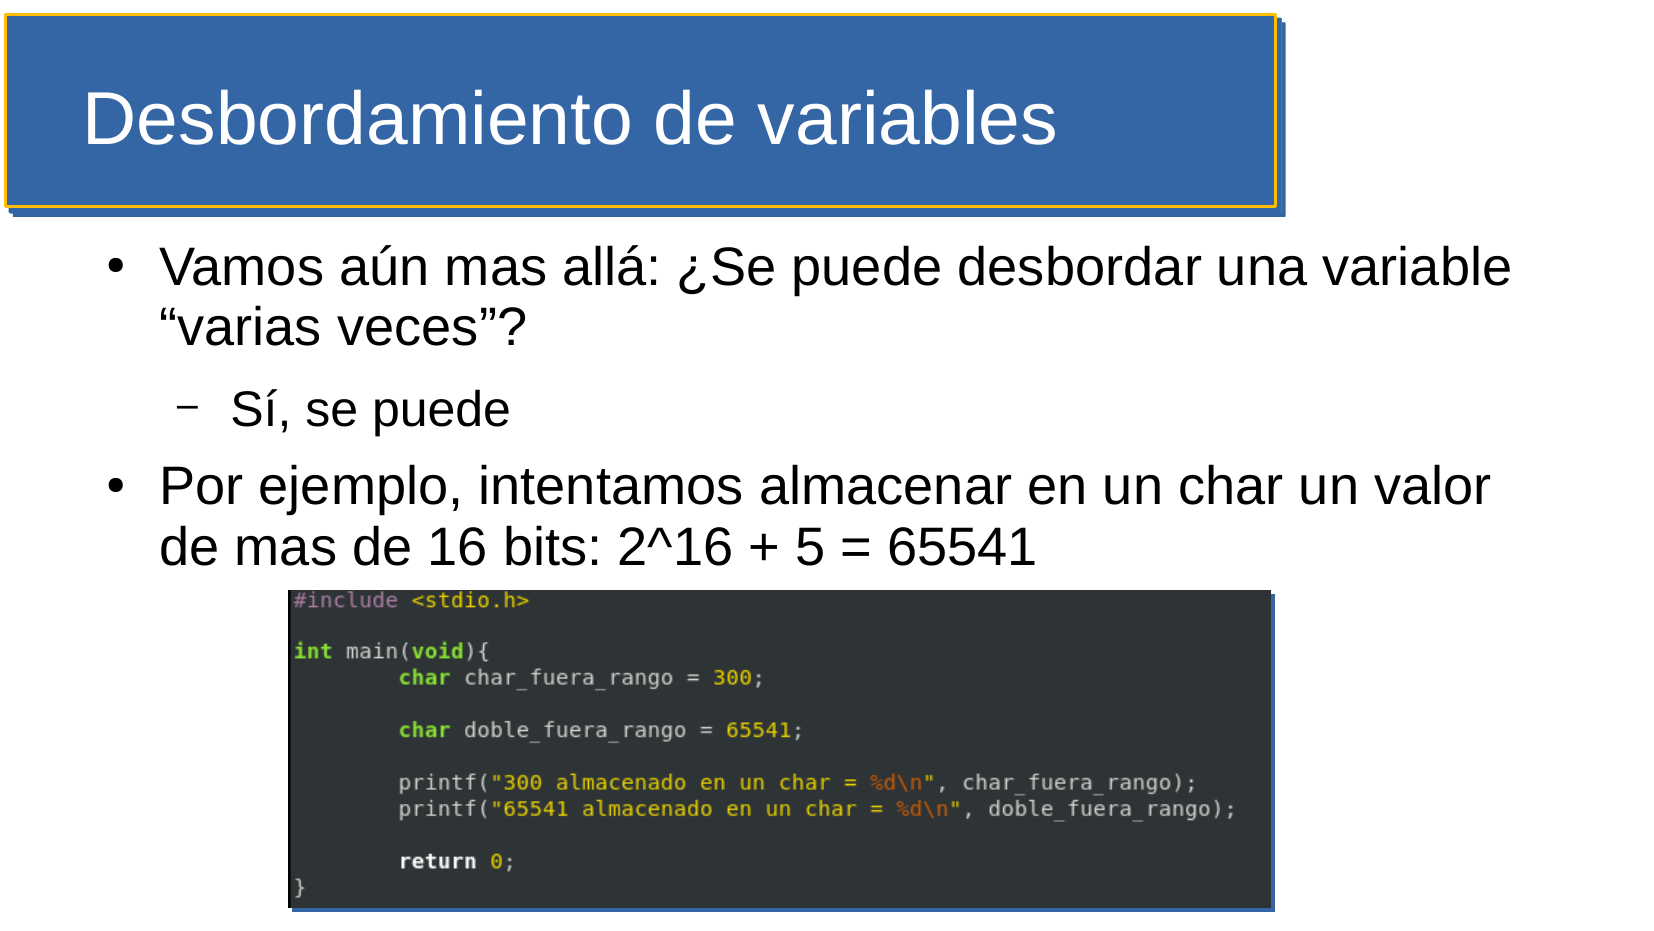

# Desbordamiento de variables
Vamos aún mas allá: ¿Se puede desbordar una variable “varias veces”?
Sí, se puede
Por ejemplo, intentamos almacenar en un char un valor de mas de 16 bits: 2^16 + 5 = 65541